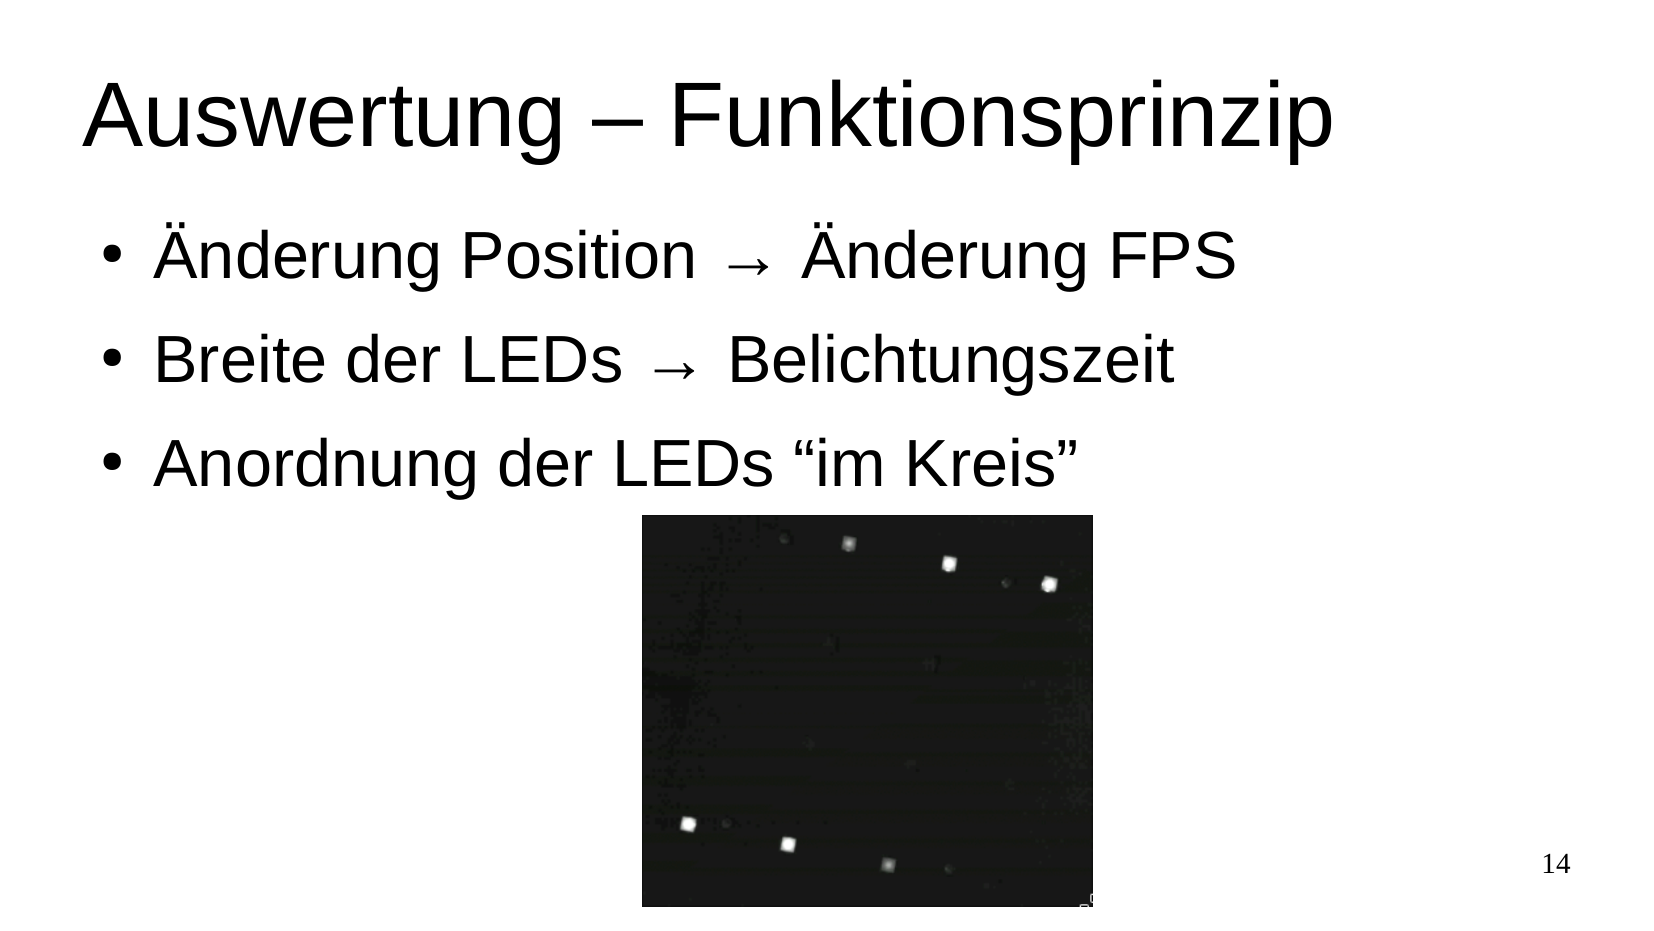

# Auswertung – Funktionsprinzip
Änderung Position → Änderung FPS
Breite der LEDs → Belichtungszeit
Anordnung der LEDs “im Kreis”
14